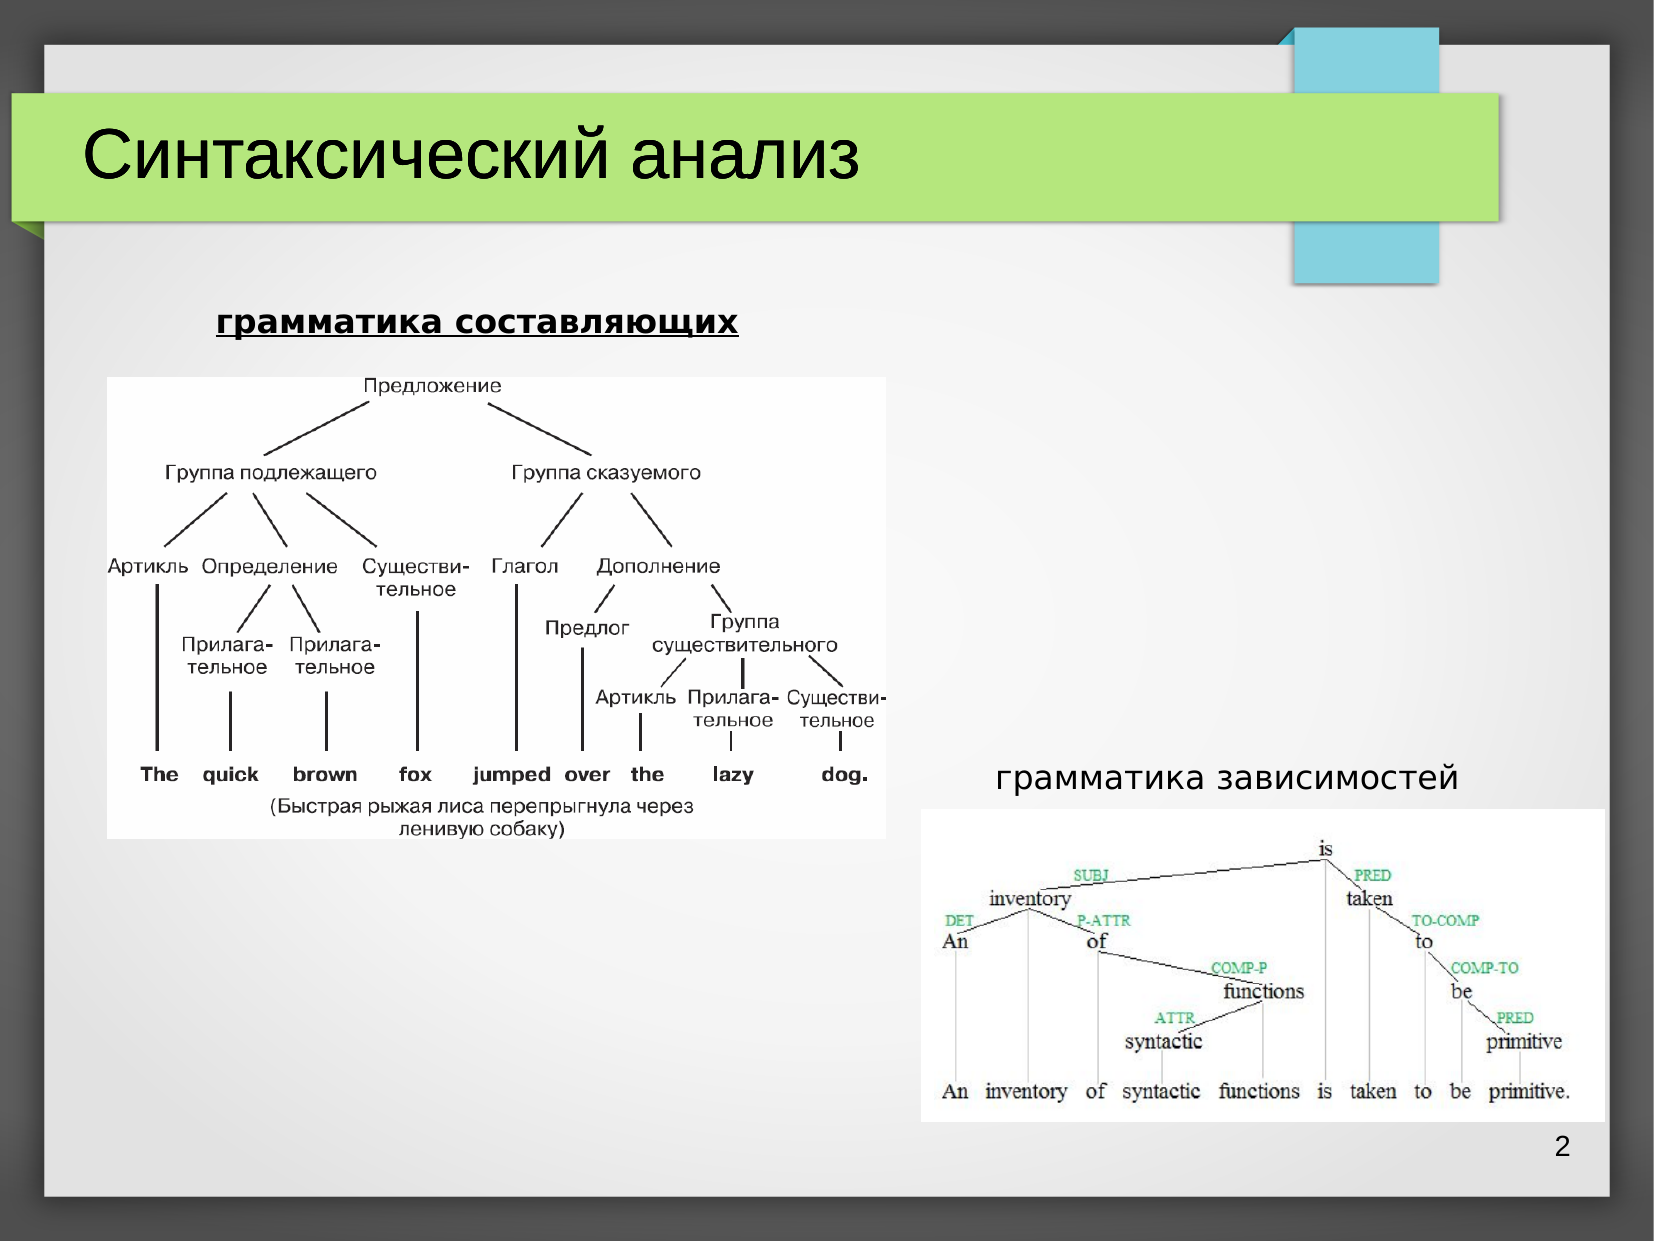

# Синтаксический анализ
Синтаксический анализ
Синтаксический анализ
грамматика составляющих
грамматика зависимостей
2